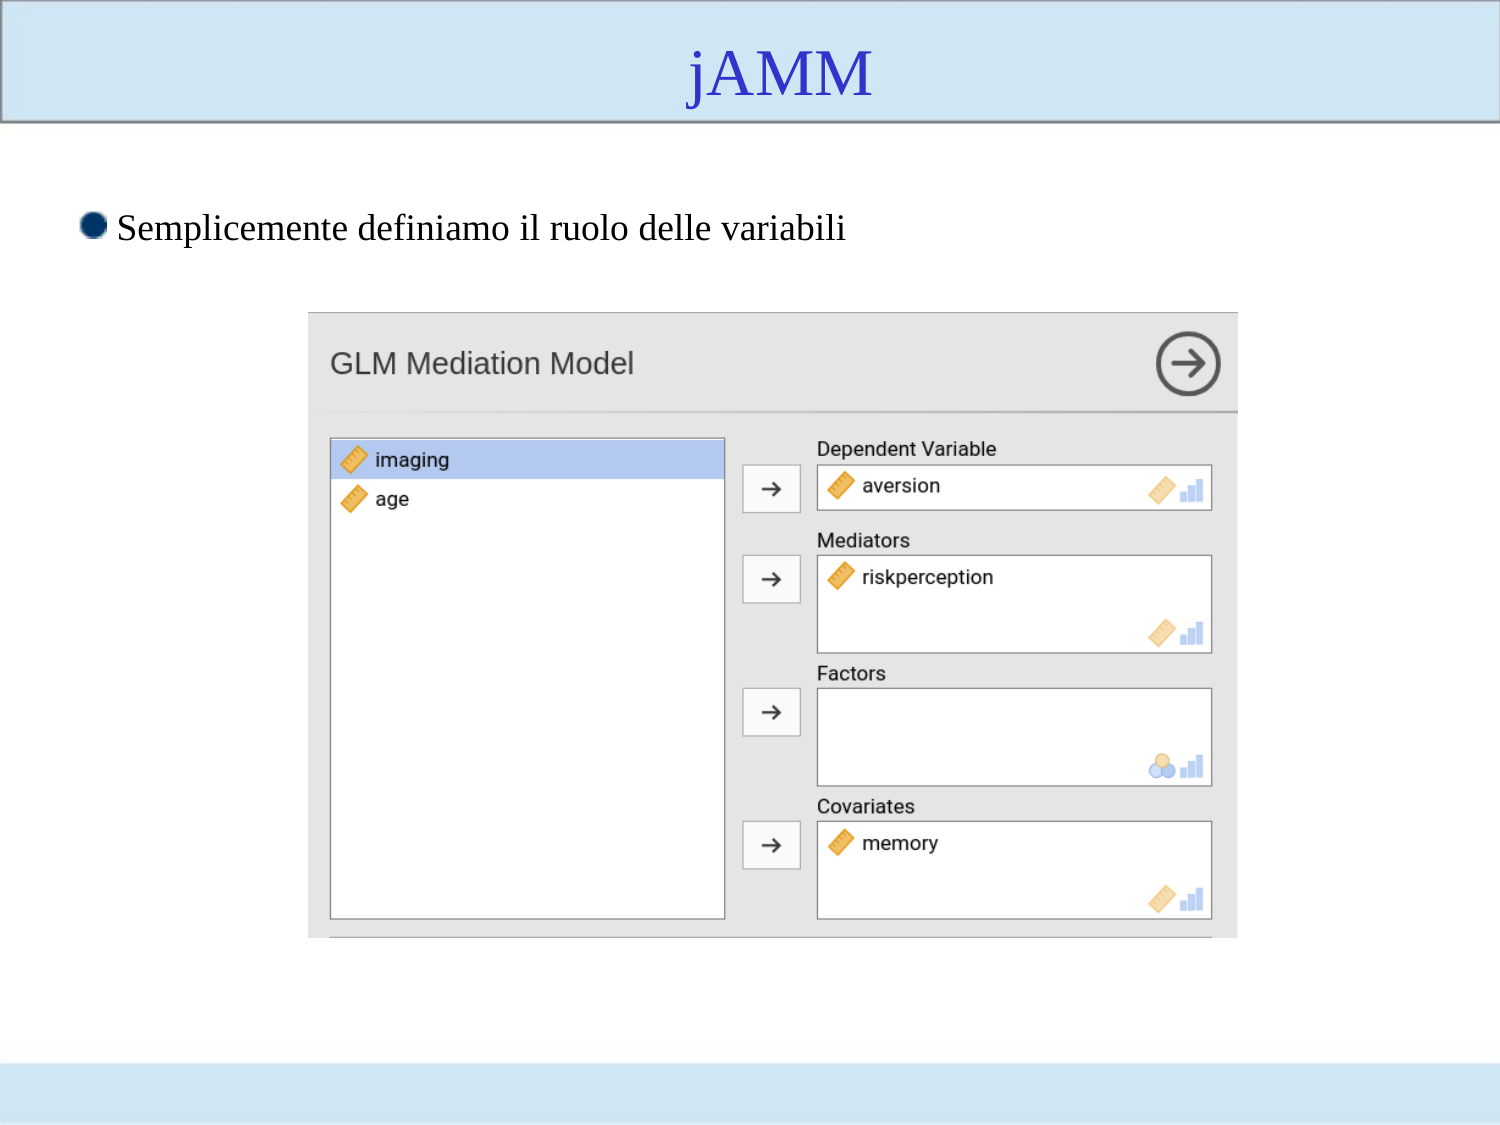

# jAMM
 Semplicemente definiamo il ruolo delle variabili